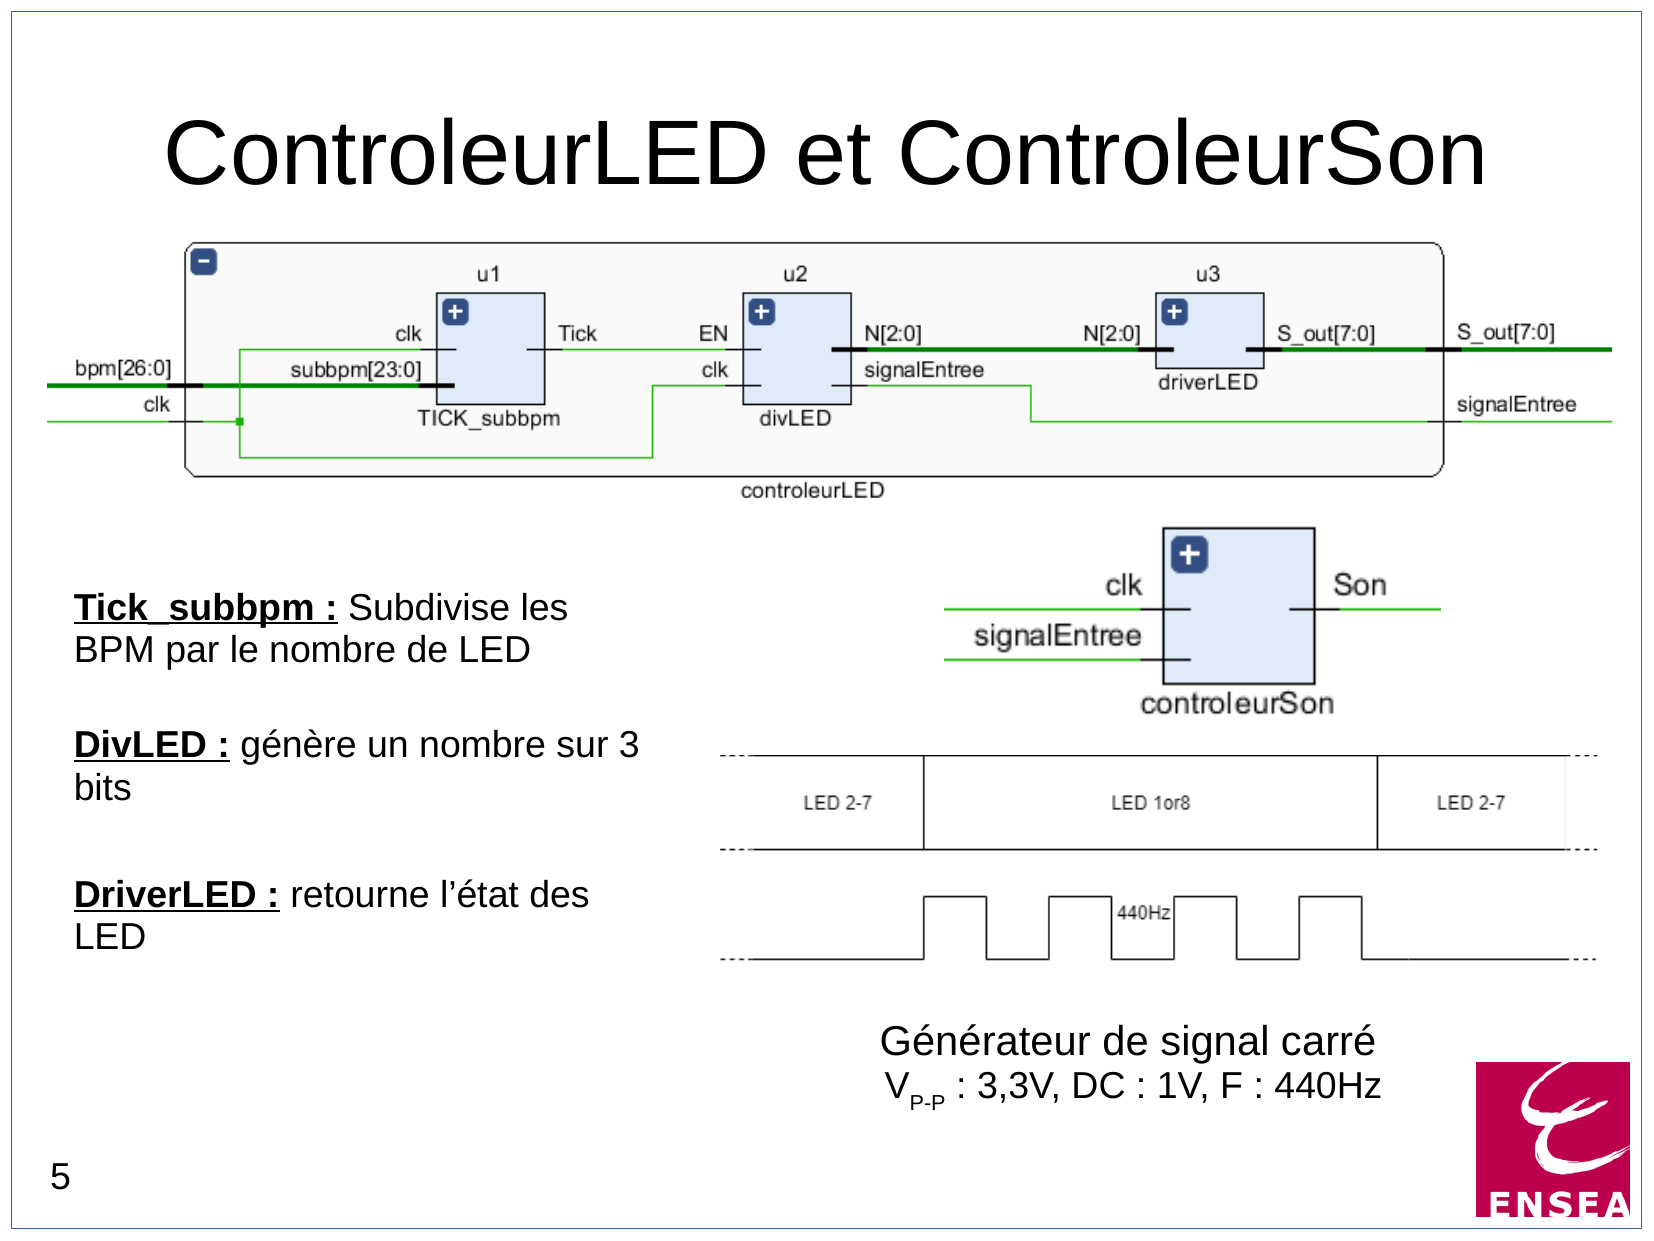

# ControleurLED et ControleurSon
Tick_subbpm : Subdivise les BPM par le nombre de LED
DivLED : génère un nombre sur 3 bits
DriverLED : retourne l’état des LED
Générateur de signal carré
VP-P : 3,3V, DC : 1V, F : 440Hz
5